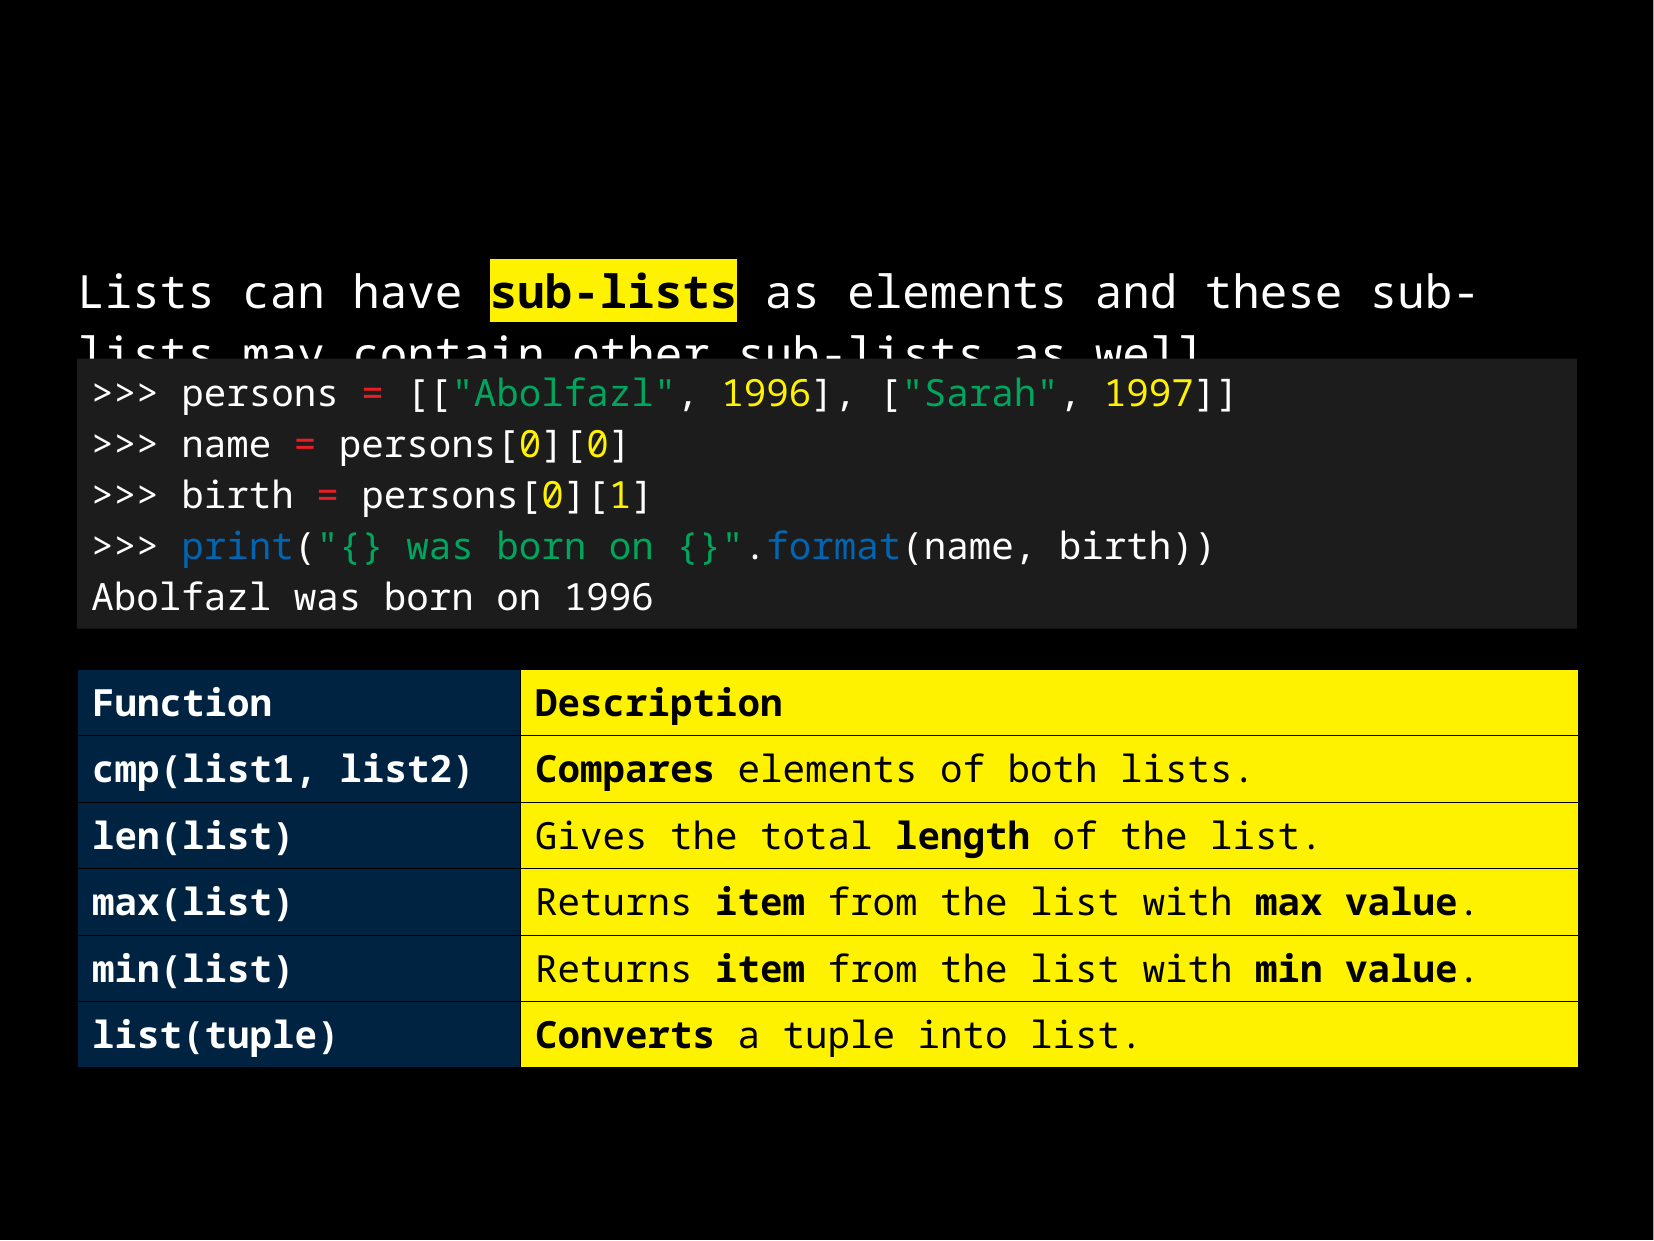

Lists can have sub-lists as elements and these sub-lists may contain other sub-lists as well.
Common List Functions
>>> persons = [["Abolfazl", 1996], ["Sarah", 1997]]
>>> name = persons[0][0]
>>> birth = persons[0][1]
>>> print("{} was born on {}".format(name, birth))
Abolfazl was born on 1996
| Function | Description |
| --- | --- |
| cmp(list1, list2) | Compares elements of both lists. |
| len(list) | Gives the total length of the list. |
| max(list) | Returns item from the list with max value. |
| min(list) | Returns item from the list with min value. |
| list(tuple) | Converts a tuple into list. |